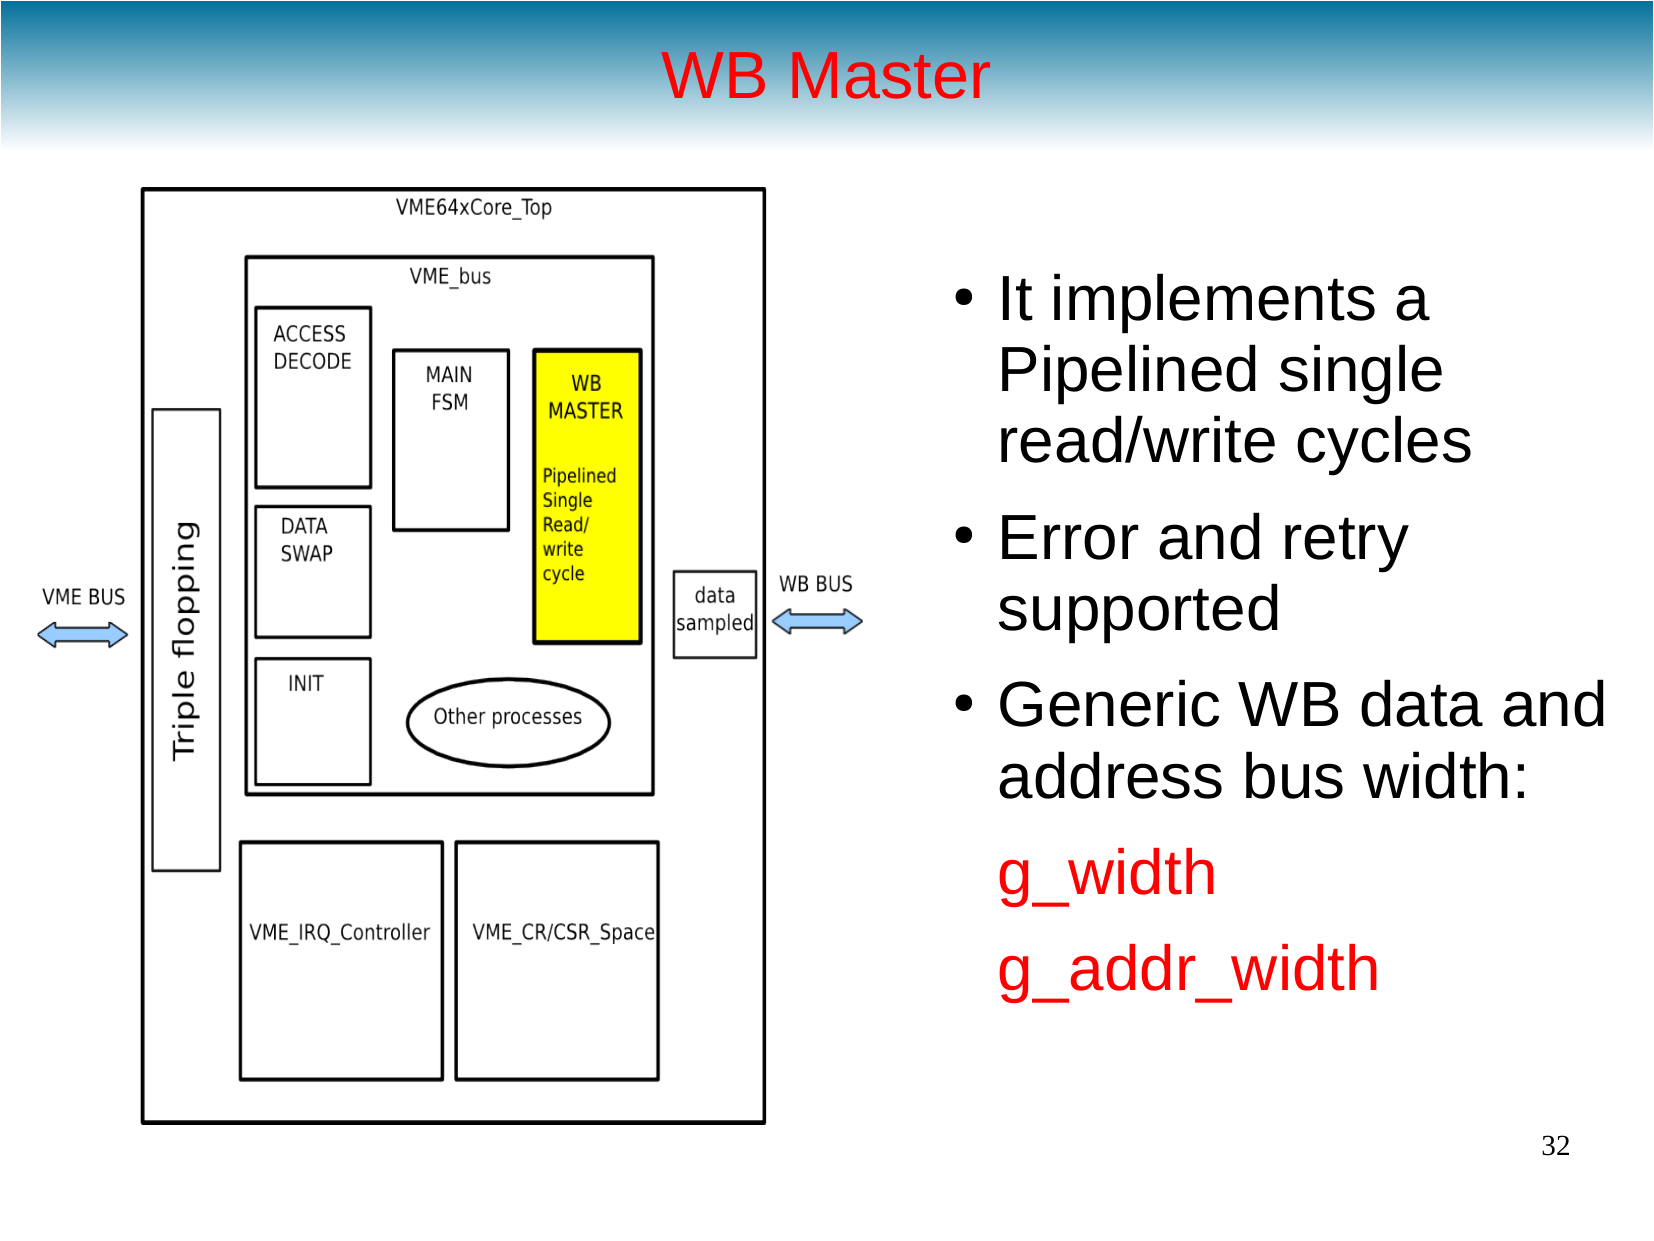

WB Master
# It implements a Pipelined single read/write cycles
Error and retry supported
Generic WB data and address bus width:
g_width
g_addr_width
32